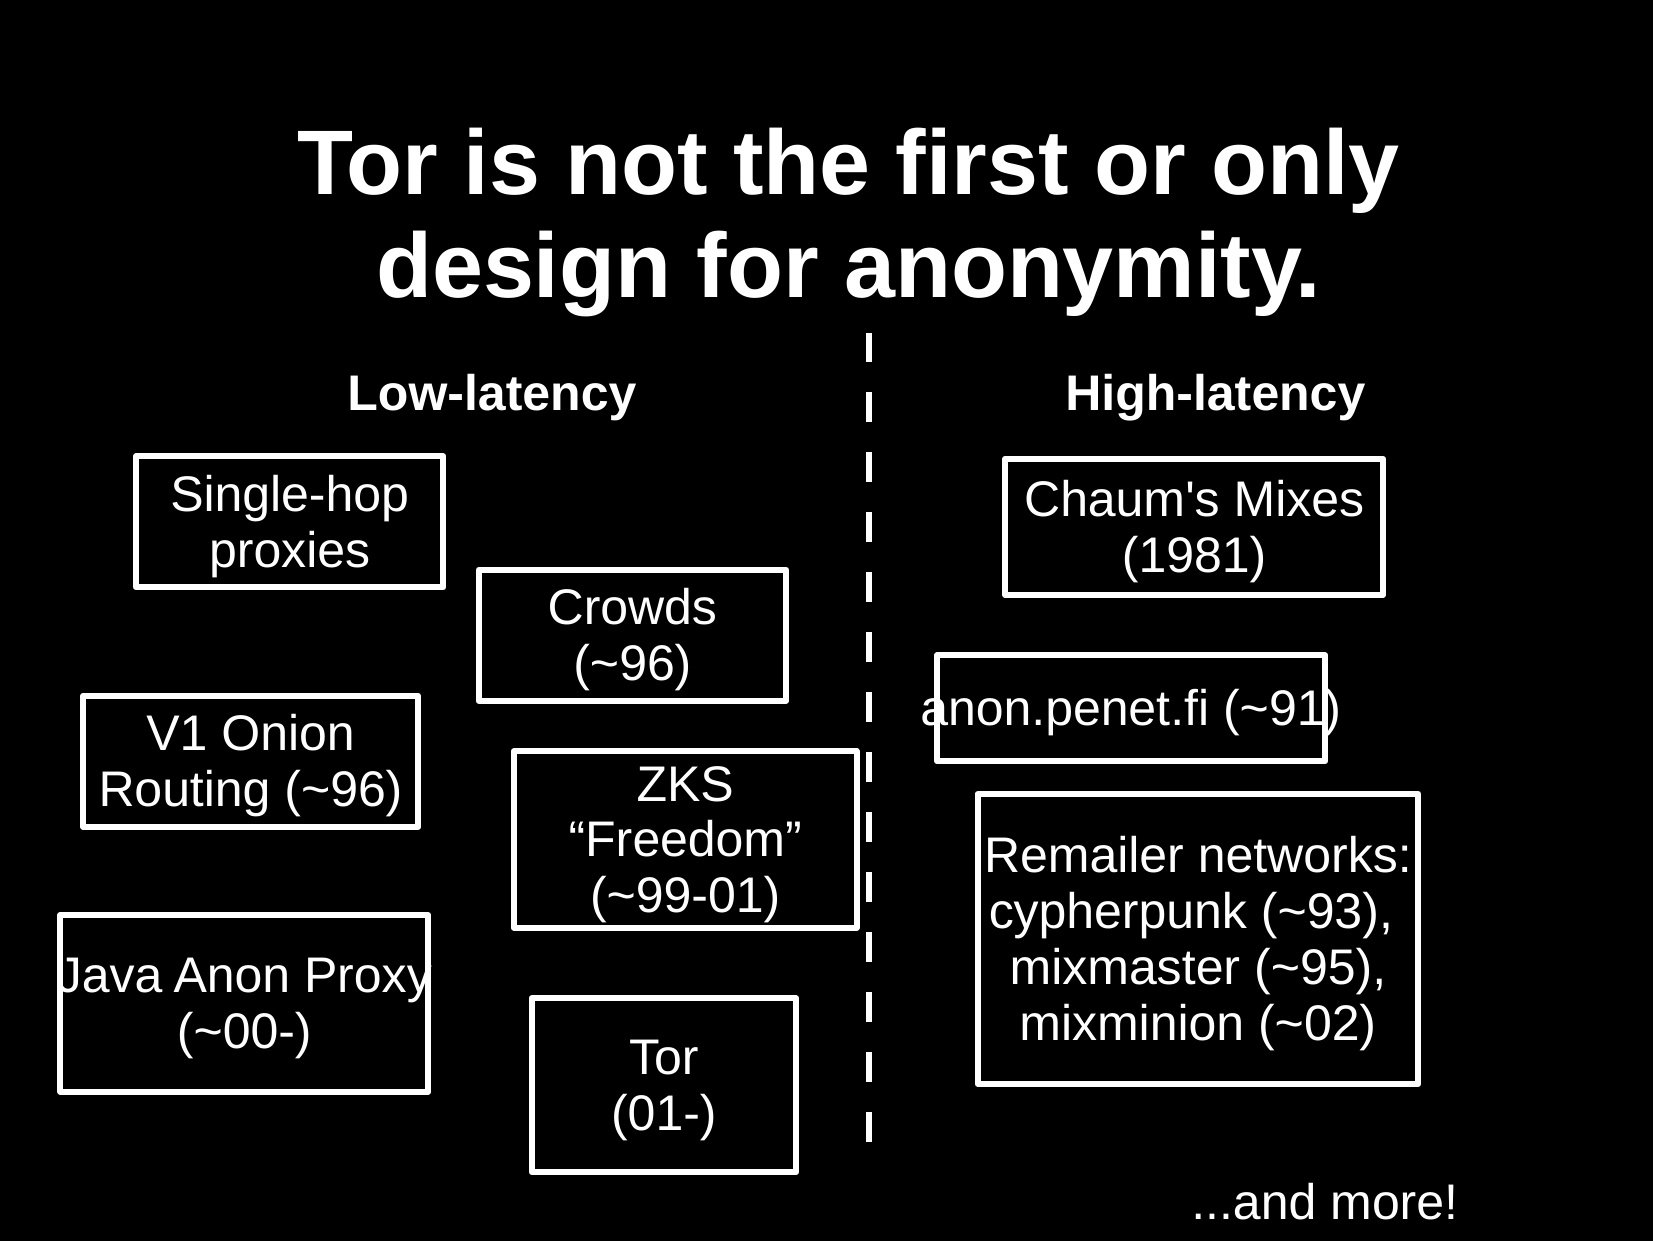

# Tor is not the first or only design for anonymity.
High-latency
Low-latency
Single-hop
proxies
Chaum's Mixes
(1981)
Crowds
(~96)
anon.penet.fi (~91)
V1 Onion
Routing (~96)
ZKS
“Freedom”
(~99-01)
Remailer networks:
cypherpunk (~93),
mixmaster (~95),
mixminion (~02)
Java Anon Proxy
(~00-)
Tor
(01-)
...and more!